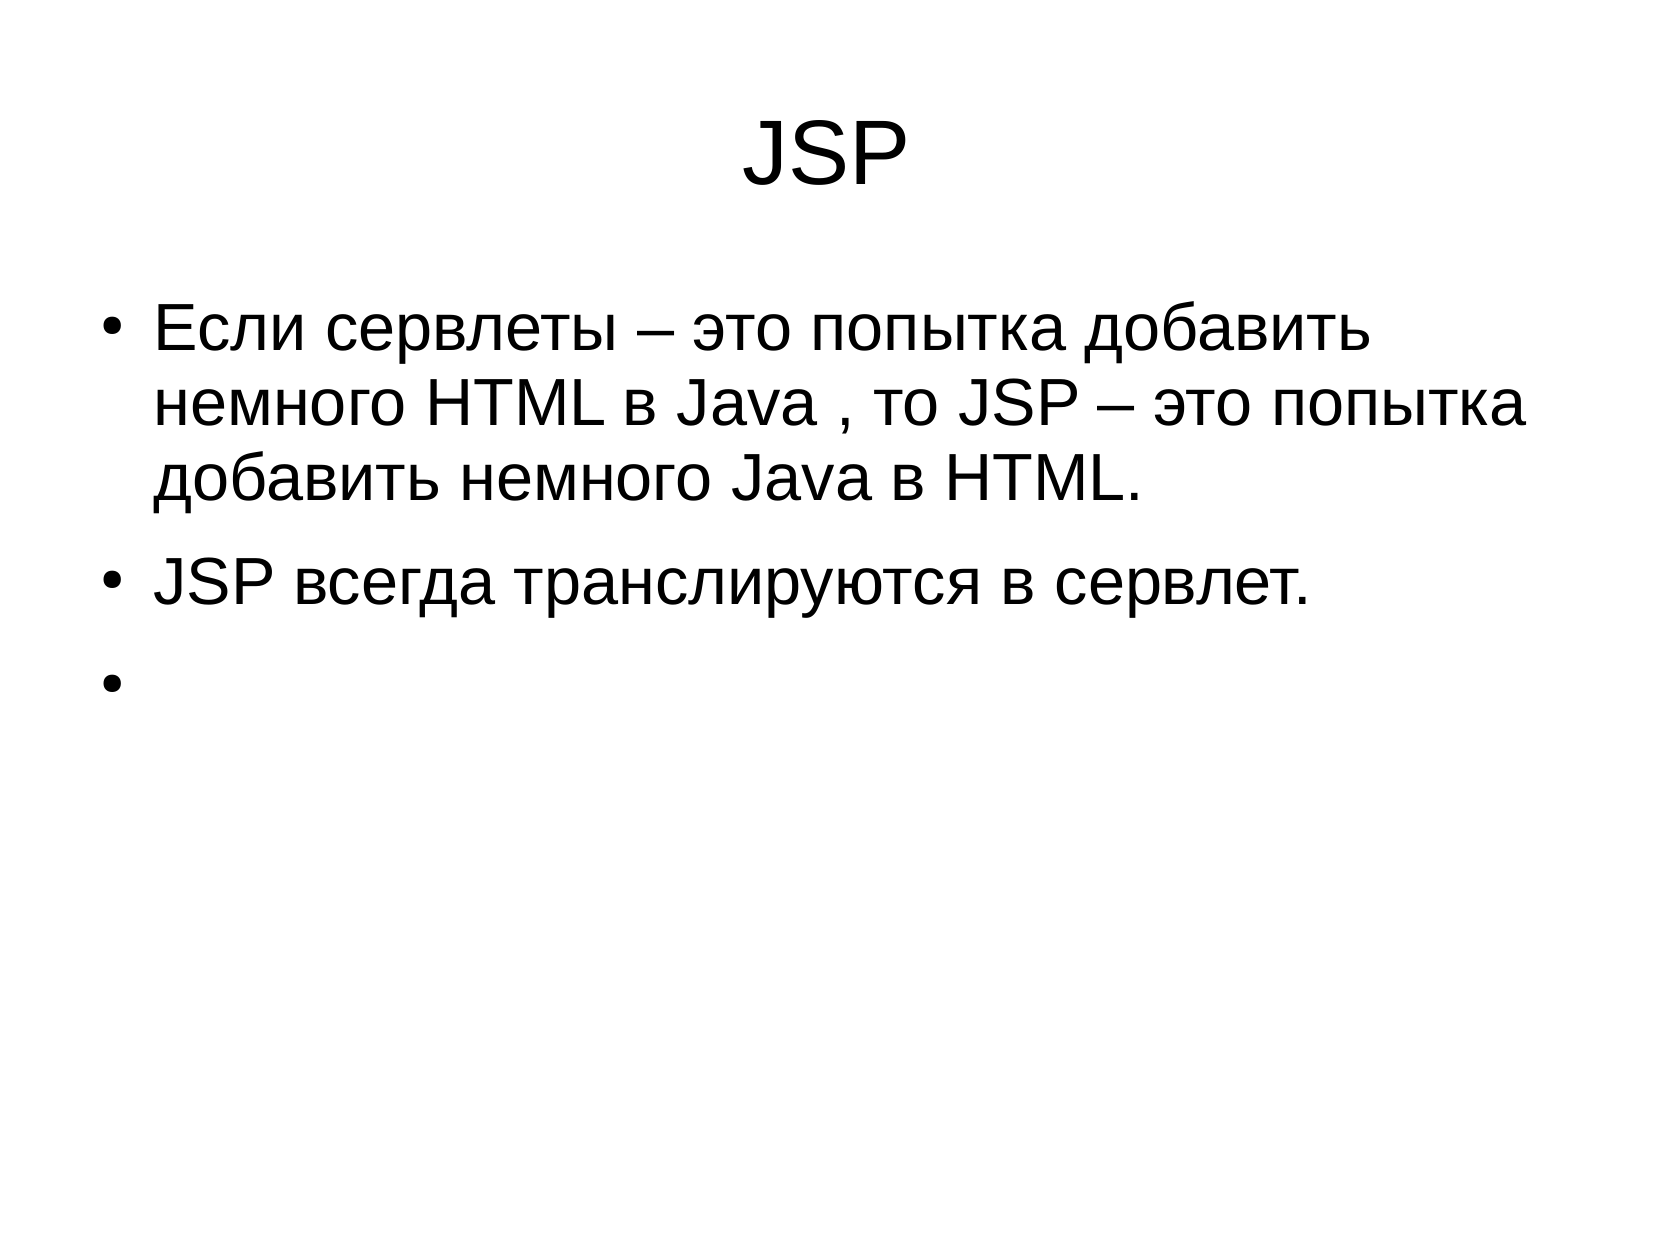

# JSP
Если сервлеты – это попытка добавить немного HTML в Java , то JSP – это попытка добавить немного Java в HTML.
JSP всегда транслируются в сервлет.